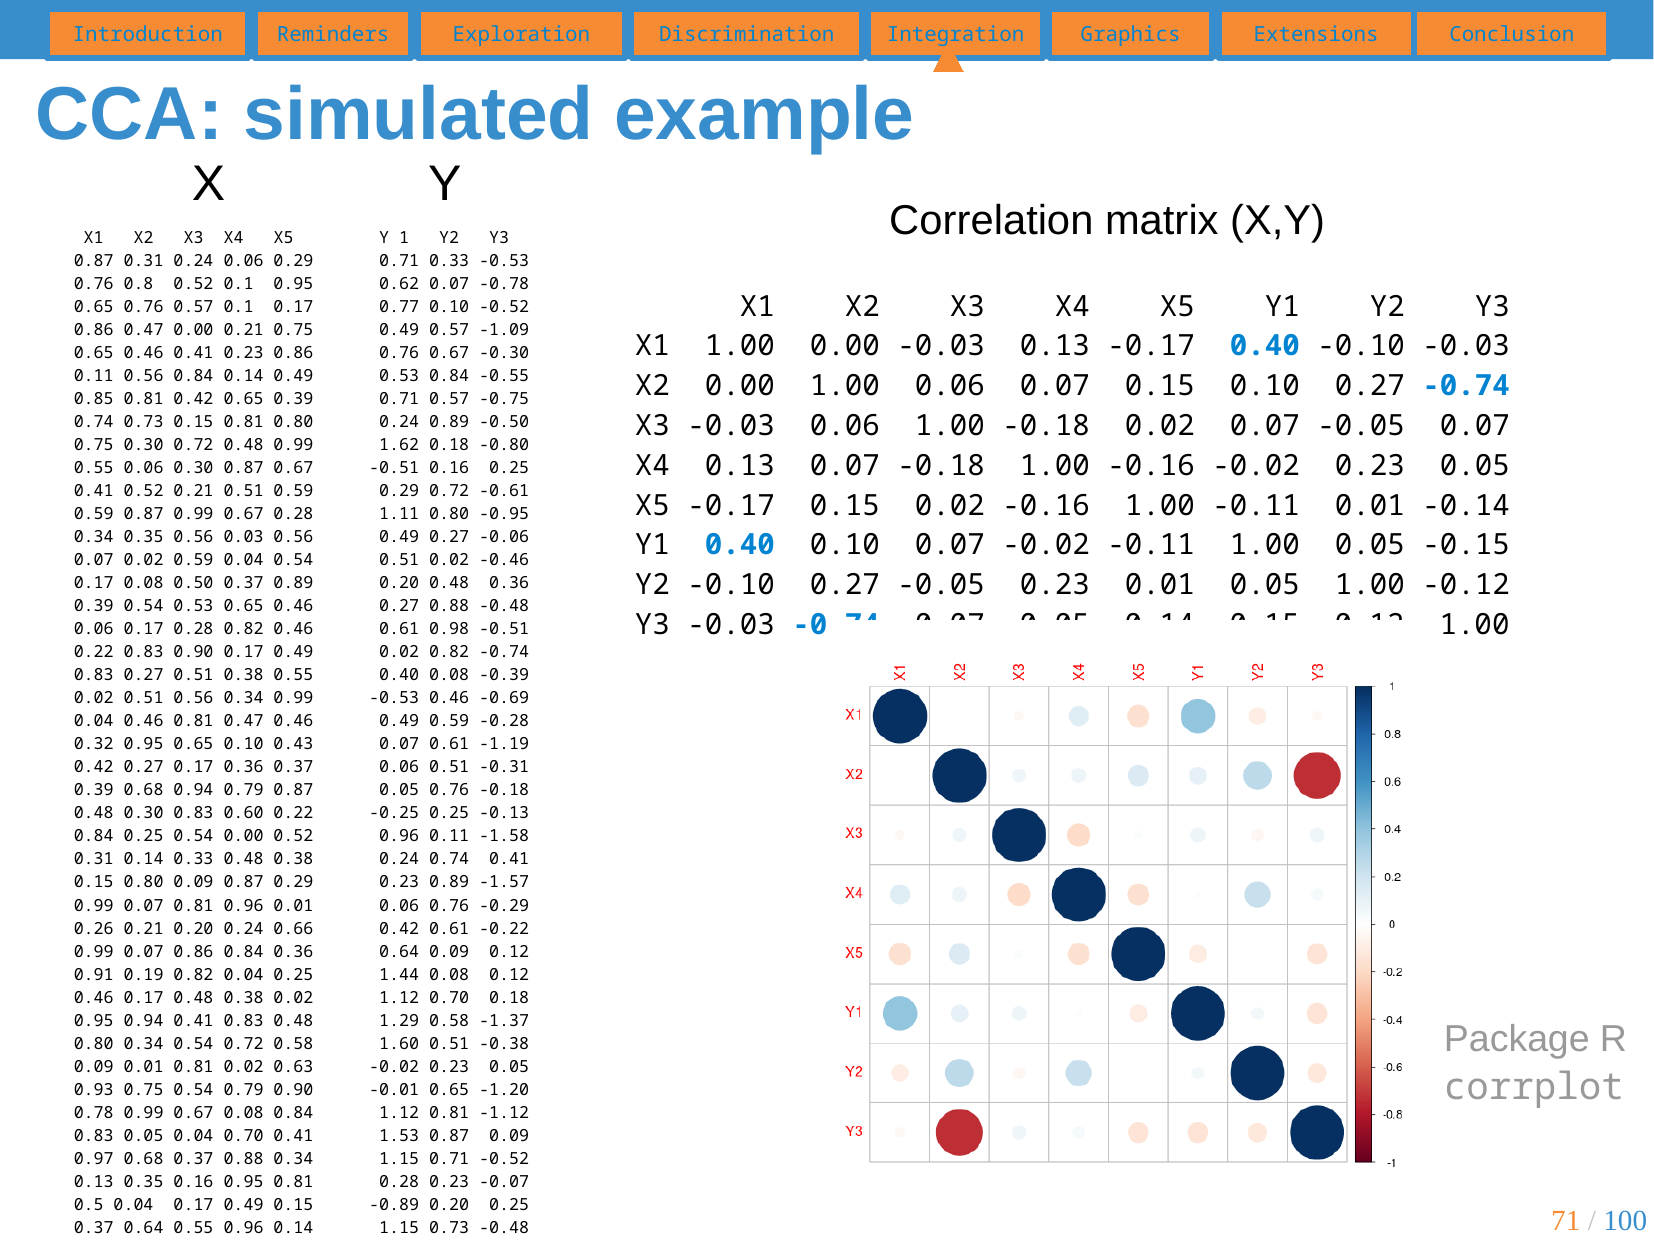

# CCA: simulated example
X
Y
Correlation matrix (X,Y)
 X1 X2 X3 X4 X5
0.87 0.31 0.24 0.06 0.29
0.76 0.8 0.52 0.1 0.95
0.65 0.76 0.57 0.1 0.17
0.86 0.47 0.00 0.21 0.75
0.65 0.46 0.41 0.23 0.86
0.11 0.56 0.84 0.14 0.49
0.85 0.81 0.42 0.65 0.39
0.74 0.73 0.15 0.81 0.80
0.75 0.30 0.72 0.48 0.99
0.55 0.06 0.30 0.87 0.67
0.41 0.52 0.21 0.51 0.59
0.59 0.87 0.99 0.67 0.28
0.34 0.35 0.56 0.03 0.56
0.07 0.02 0.59 0.04 0.54
0.17 0.08 0.50 0.37 0.89
0.39 0.54 0.53 0.65 0.46
0.06 0.17 0.28 0.82 0.46
0.22 0.83 0.90 0.17 0.49
0.83 0.27 0.51 0.38 0.55
0.02 0.51 0.56 0.34 0.99
0.04 0.46 0.81 0.47 0.46
0.32 0.95 0.65 0.10 0.43
0.42 0.27 0.17 0.36 0.37
0.39 0.68 0.94 0.79 0.87
0.48 0.30 0.83 0.60 0.22
0.84 0.25 0.54 0.00 0.52
0.31 0.14 0.33 0.48 0.38
0.15 0.80 0.09 0.87 0.29
0.99 0.07 0.81 0.96 0.01
0.26 0.21 0.20 0.24 0.66
0.99 0.07 0.86 0.84 0.36
0.91 0.19 0.82 0.04 0.25
0.46 0.17 0.48 0.38 0.02
0.95 0.94 0.41 0.83 0.48
0.80 0.34 0.54 0.72 0.58
0.09 0.01 0.81 0.02 0.63
0.93 0.75 0.54 0.79 0.90
0.78 0.99 0.67 0.08 0.84
0.83 0.05 0.04 0.70 0.41
0.97 0.68 0.37 0.88 0.34
0.13 0.35 0.16 0.95 0.81
0.5 0.04 0.17 0.49 0.15
0.37 0.64 0.55 0.96 0.14
0.01 0.98 0.48 0.94 0.76
0.40 0.44 0.80 0.40 0.94
0.44 0.67 0.67 0.42 0.20
0.92 0.07 0.48 0.92 0.06
0.30 0.39 0.54 0.23 0.92
0.60 0.75 0.22 0.60 0.50
0.25 0.77 0.02 0.51 0.18
 Y 1 Y2 Y3
 0.71 0.33 -0.53
 0.62 0.07 -0.78
 0.77 0.10 -0.52
 0.49 0.57 -1.09
 0.76 0.67 -0.30
 0.53 0.84 -0.55
 0.71 0.57 -0.75
 0.24 0.89 -0.50
 1.62 0.18 -0.80
-0.51 0.16 0.25
 0.29 0.72 -0.61
 1.11 0.80 -0.95
 0.49 0.27 -0.06
 0.51 0.02 -0.46
 0.20 0.48 0.36
 0.27 0.88 -0.48
 0.61 0.98 -0.51
 0.02 0.82 -0.74
 0.40 0.08 -0.39
-0.53 0.46 -0.69
 0.49 0.59 -0.28
 0.07 0.61 -1.19
 0.06 0.51 -0.31
 0.05 0.76 -0.18
-0.25 0.25 -0.13
 0.96 0.11 -1.58
 0.24 0.74 0.41
 0.23 0.89 -1.57
 0.06 0.76 -0.29
 0.42 0.61 -0.22
 0.64 0.09 0.12
 1.44 0.08 0.12
 1.12 0.70 0.18
 1.29 0.58 -1.37
 1.60 0.51 -0.38
-0.02 0.23 0.05
-0.01 0.65 -1.20
 1.12 0.81 -1.12
 1.53 0.87 0.09
 1.15 0.71 -0.52
 0.28 0.23 -0.07
-0.89 0.20 0.25
 1.15 0.73 -0.48
 0.60 0.01 -1.49
 0.28 0.64 0.23
 0.71 0.61 -1.18
 0.98 0.24 0.71
 1.01 0.83 -0.51
 0.09 0.56 -1.04
 0.67 0.15 -0.87
 X1 X2 X3 X4 X5 Y1 Y2 Y3
X1 1.00 0.00 -0.03 0.13 -0.17 0.40 -0.10 -0.03
X2 0.00 1.00 0.06 0.07 0.15 0.10 0.27 -0.74
X3 -0.03 0.06 1.00 -0.18 0.02 0.07 -0.05 0.07
X4 0.13 0.07 -0.18 1.00 -0.16 -0.02 0.23 0.05
X5 -0.17 0.15 0.02 -0.16 1.00 -0.11 0.01 -0.14
Y1 0.40 0.10 0.07 -0.02 -0.11 1.00 0.05 -0.15
Y2 -0.10 0.27 -0.05 0.23 0.01 0.05 1.00 -0.12
Y3 -0.03 -0.74 0.07 0.05 -0.14 -0.15 -0.12 1.00
Package R corrplot
71